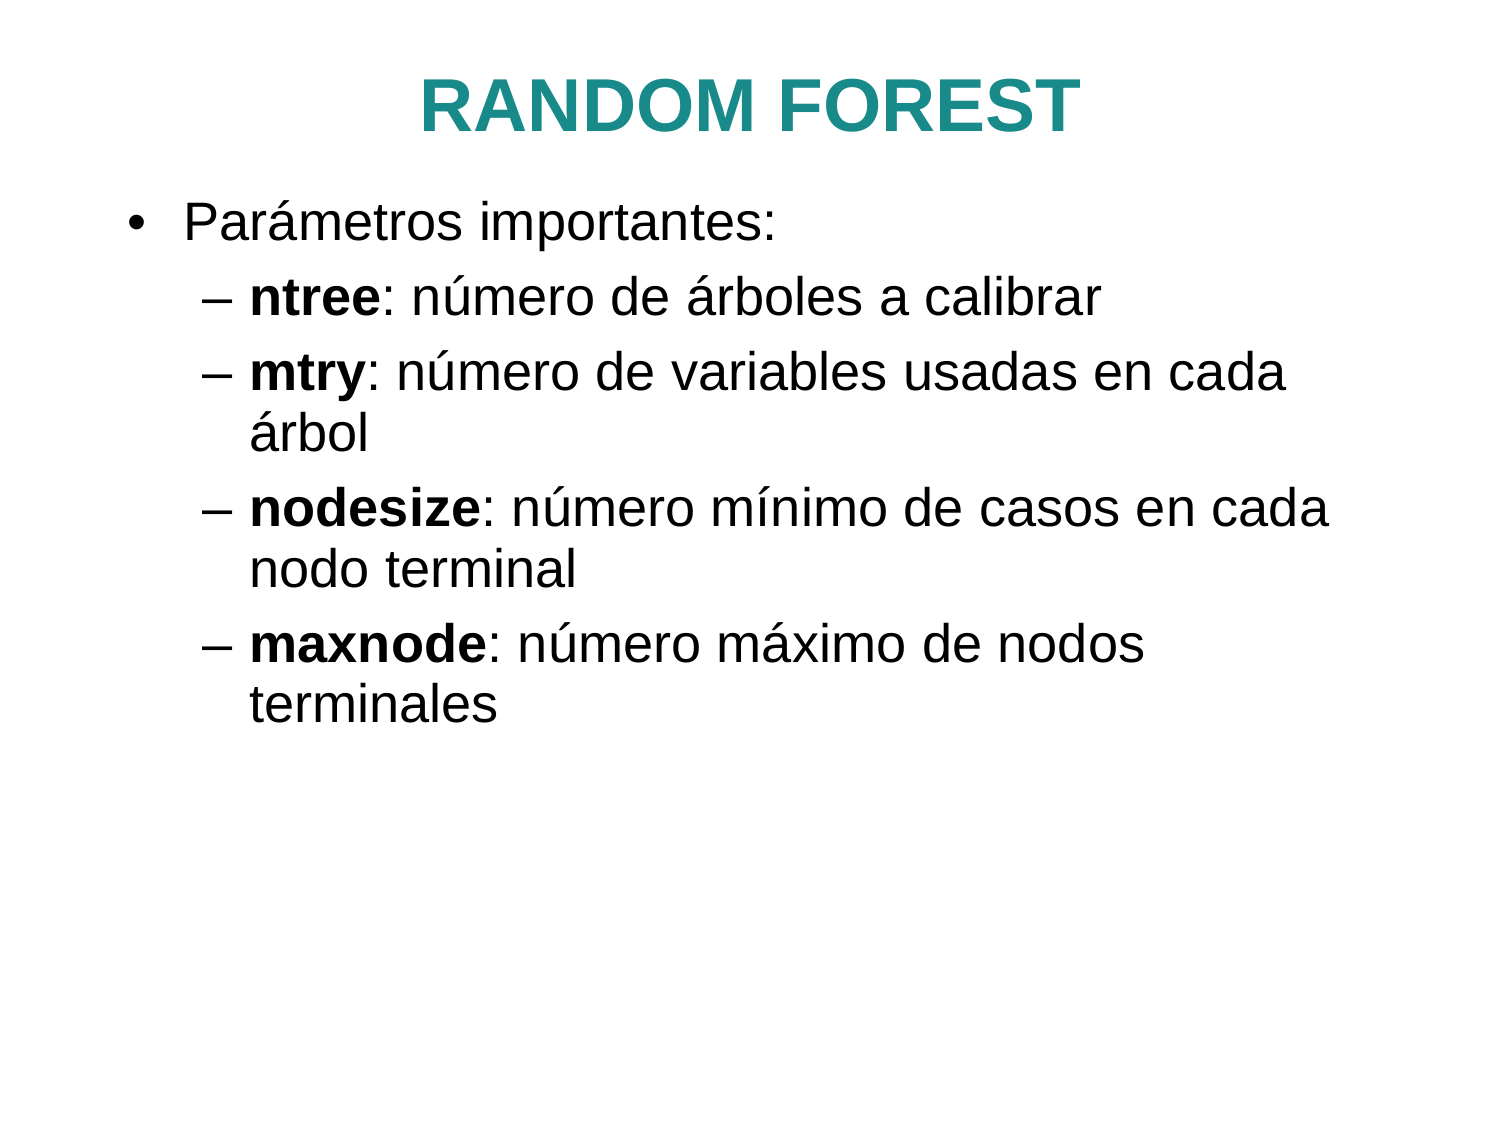

# RANDOM FOREST
Parámetros importantes:
ntree: número de árboles a calibrar
mtry: número de variables usadas en cada árbol
nodesize: número mínimo de casos en cada nodo terminal
maxnode: número máximo de nodos terminales